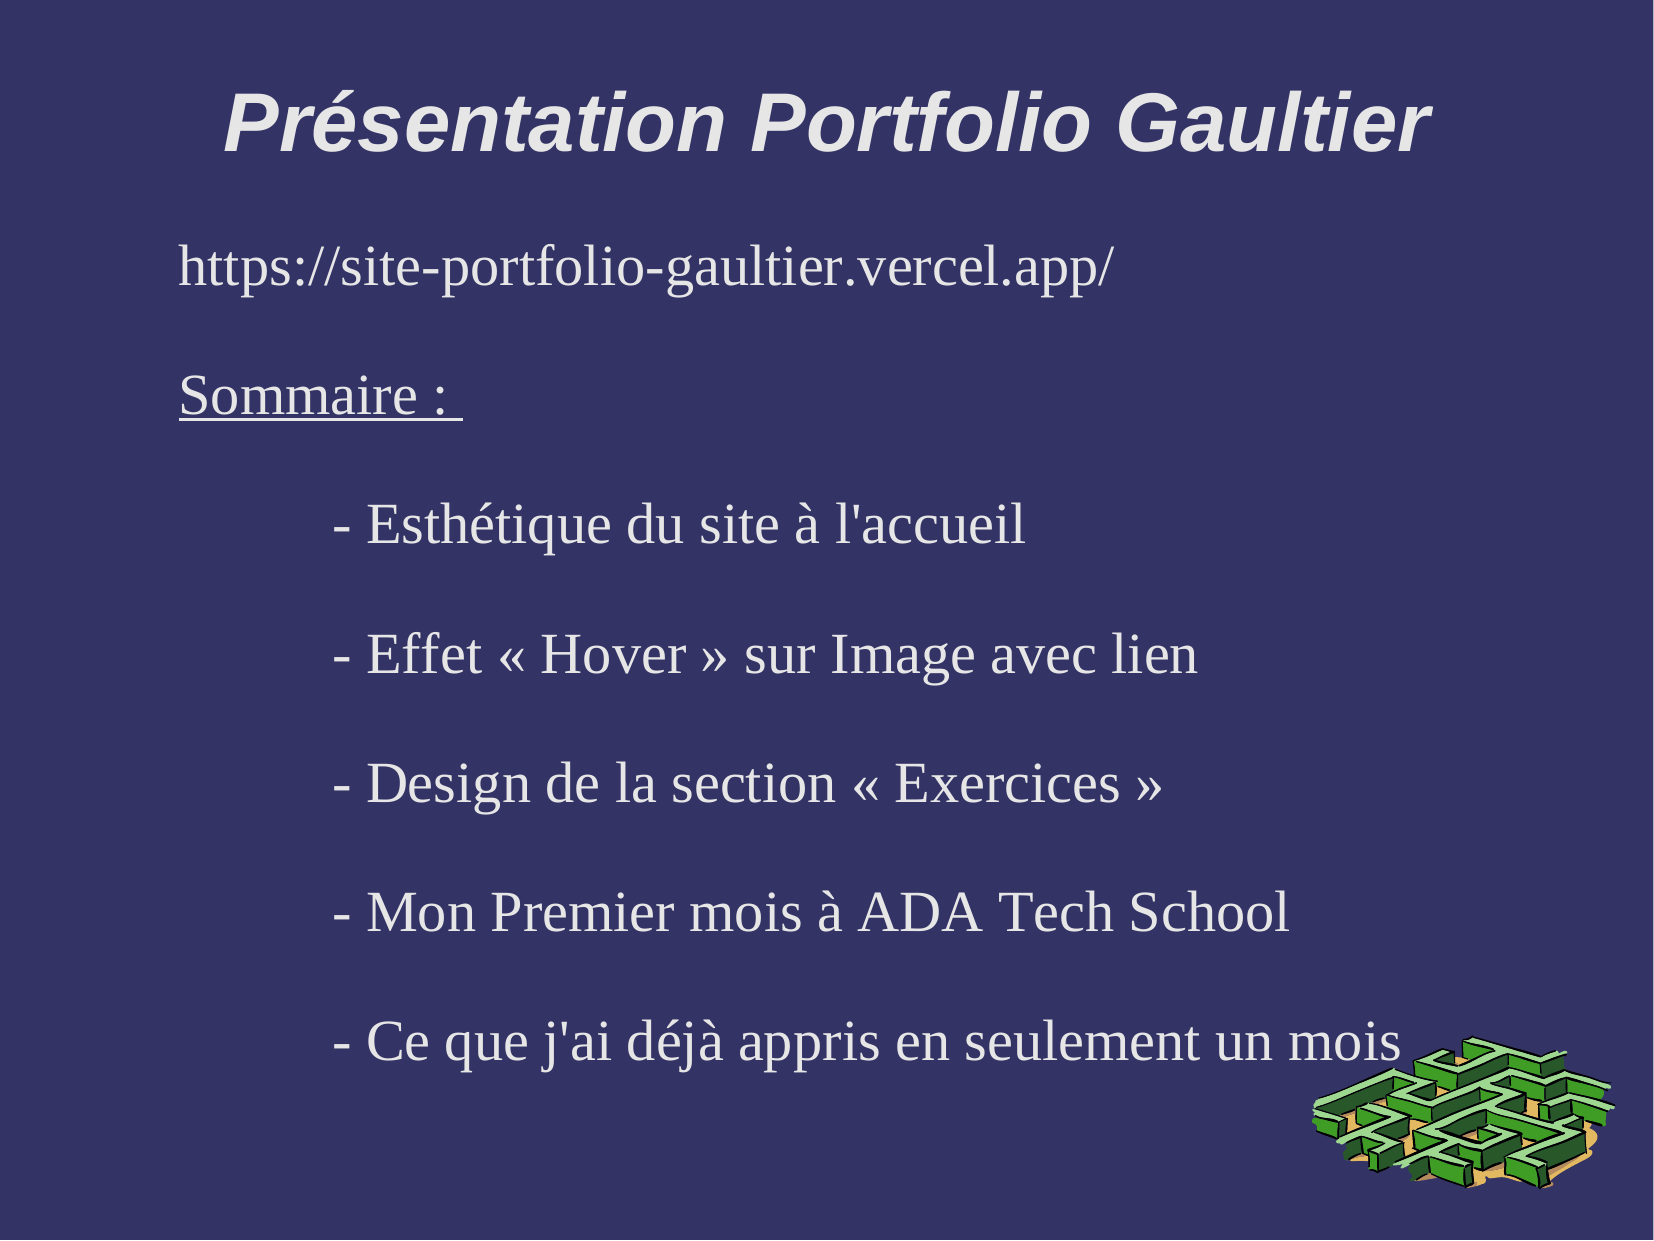

# Présentation Portfolio Gaultier
https://site-portfolio-gaultier.vercel.app/
Sommaire :
	- Esthétique du site à l'accueil
	- Effet « Hover » sur Image avec lien
	- Design de la section « Exercices »
	- Mon Premier mois à ADA Tech School
	- Ce que j'ai déjà appris en seulement un mois